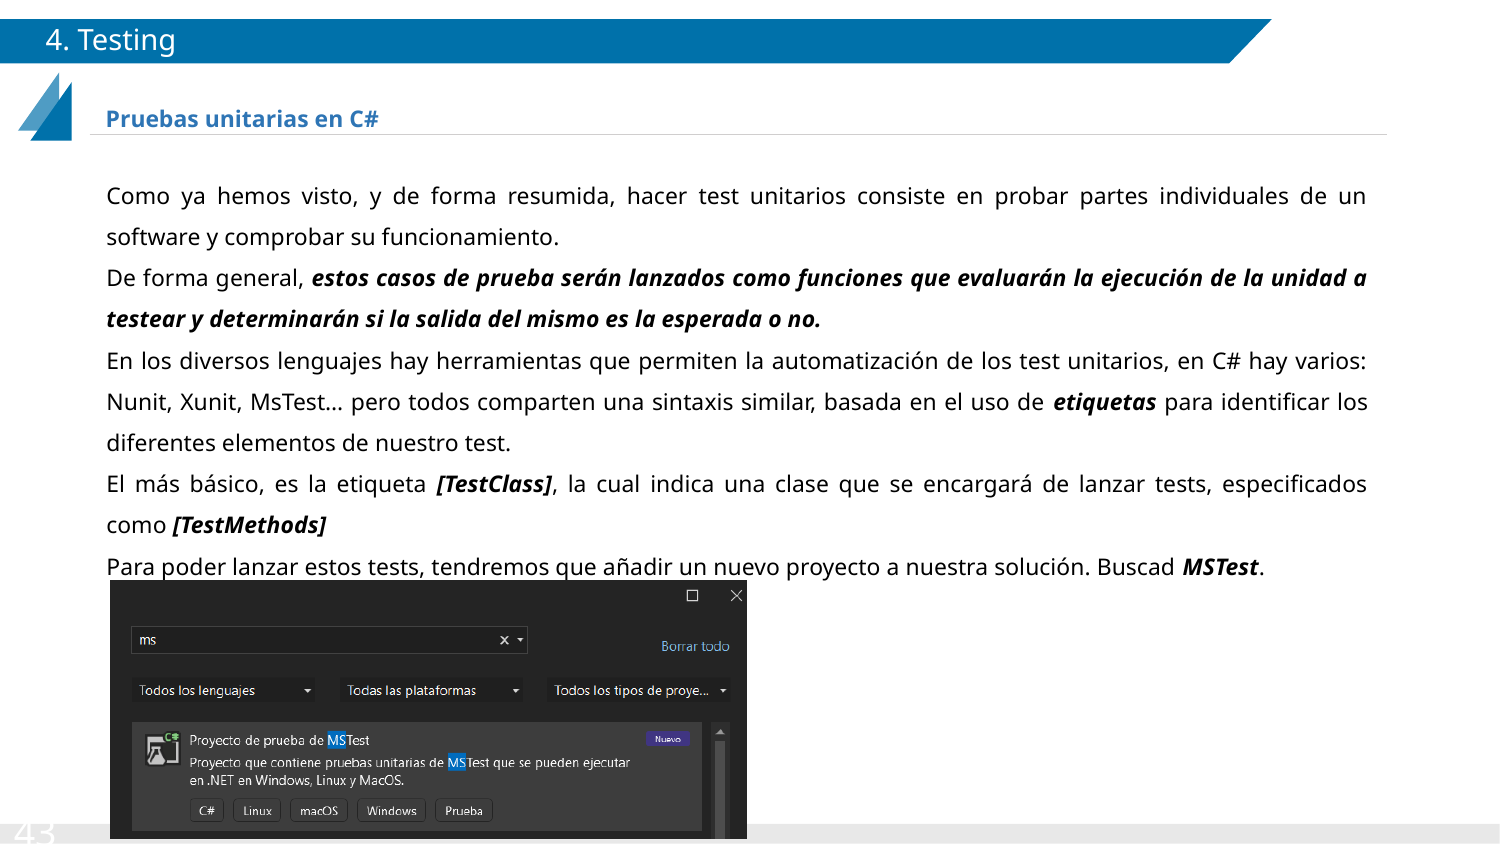

# 4. Testing
Pruebas unitarias en C#
Como ya hemos visto, y de forma resumida, hacer test unitarios consiste en probar partes individuales de un software y comprobar su funcionamiento.
De forma general, estos casos de prueba serán lanzados como funciones que evaluarán la ejecución de la unidad a testear y determinarán si la salida del mismo es la esperada o no.
En los diversos lenguajes hay herramientas que permiten la automatización de los test unitarios, en C# hay varios: Nunit, Xunit, MsTest… pero todos comparten una sintaxis similar, basada en el uso de etiquetas para identificar los diferentes elementos de nuestro test.
El más básico, es la etiqueta [TestClass], la cual indica una clase que se encargará de lanzar tests, especificados como [TestMethods]
Para poder lanzar estos tests, tendremos que añadir un nuevo proyecto a nuestra solución. Buscad MSTest.